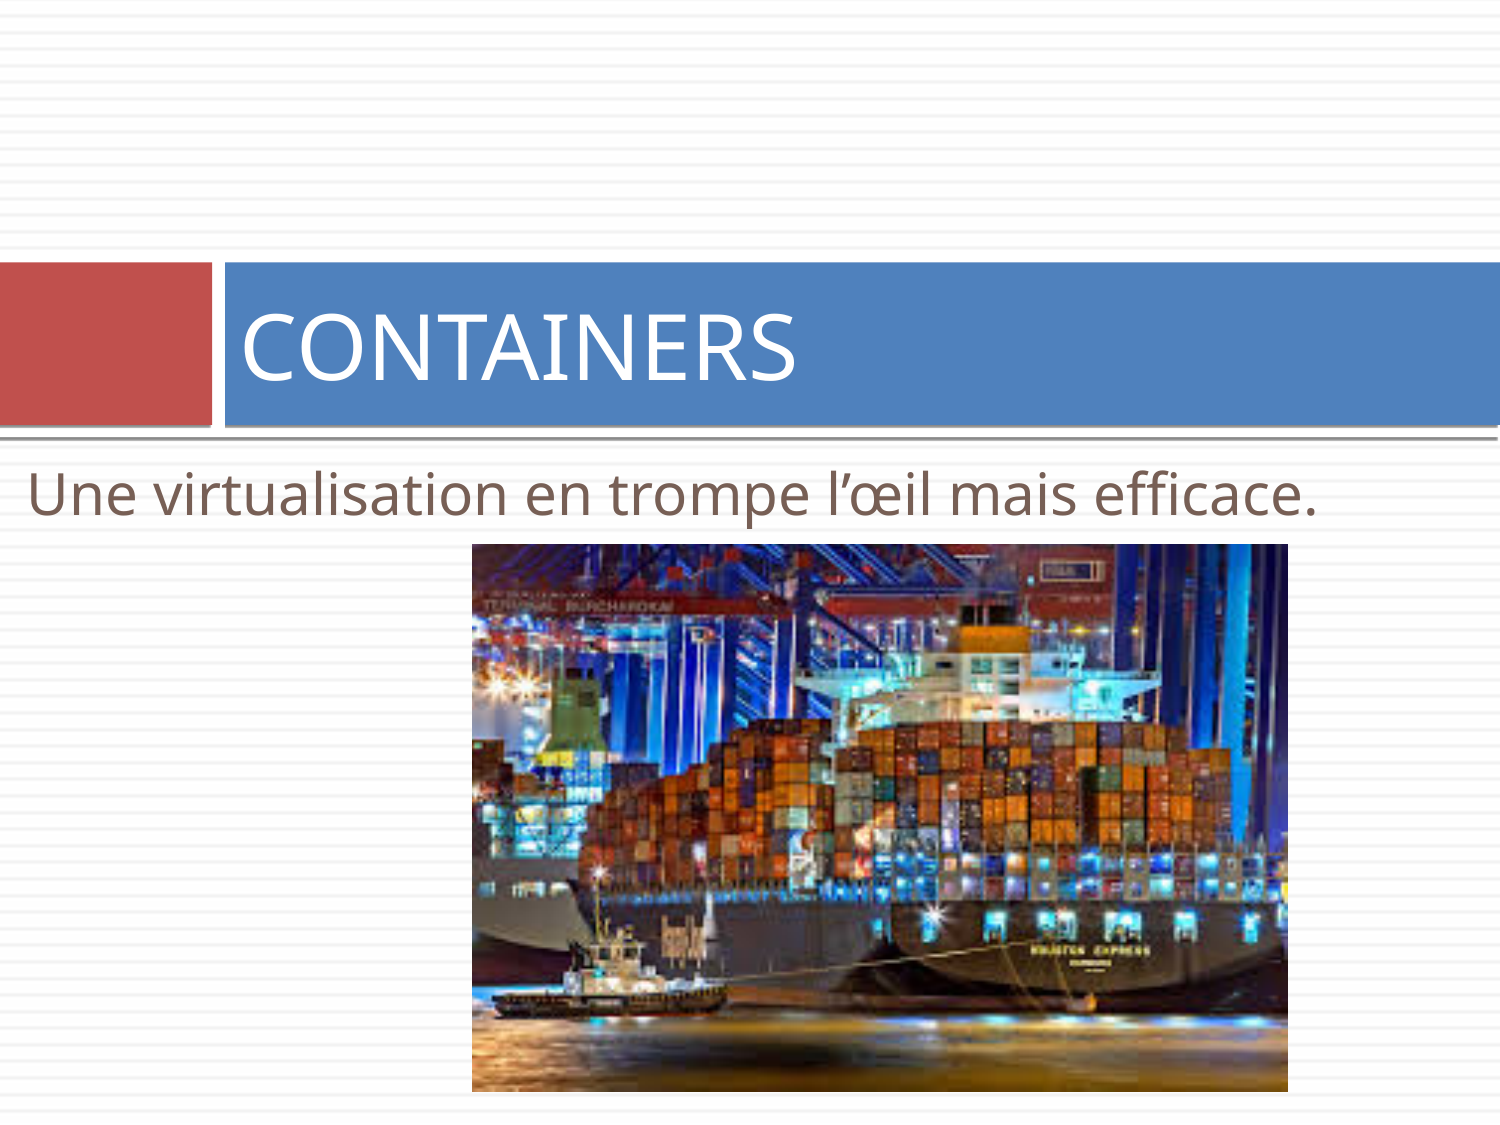

CONTAINERS
Une virtualisation en trompe l’œil mais efficace.